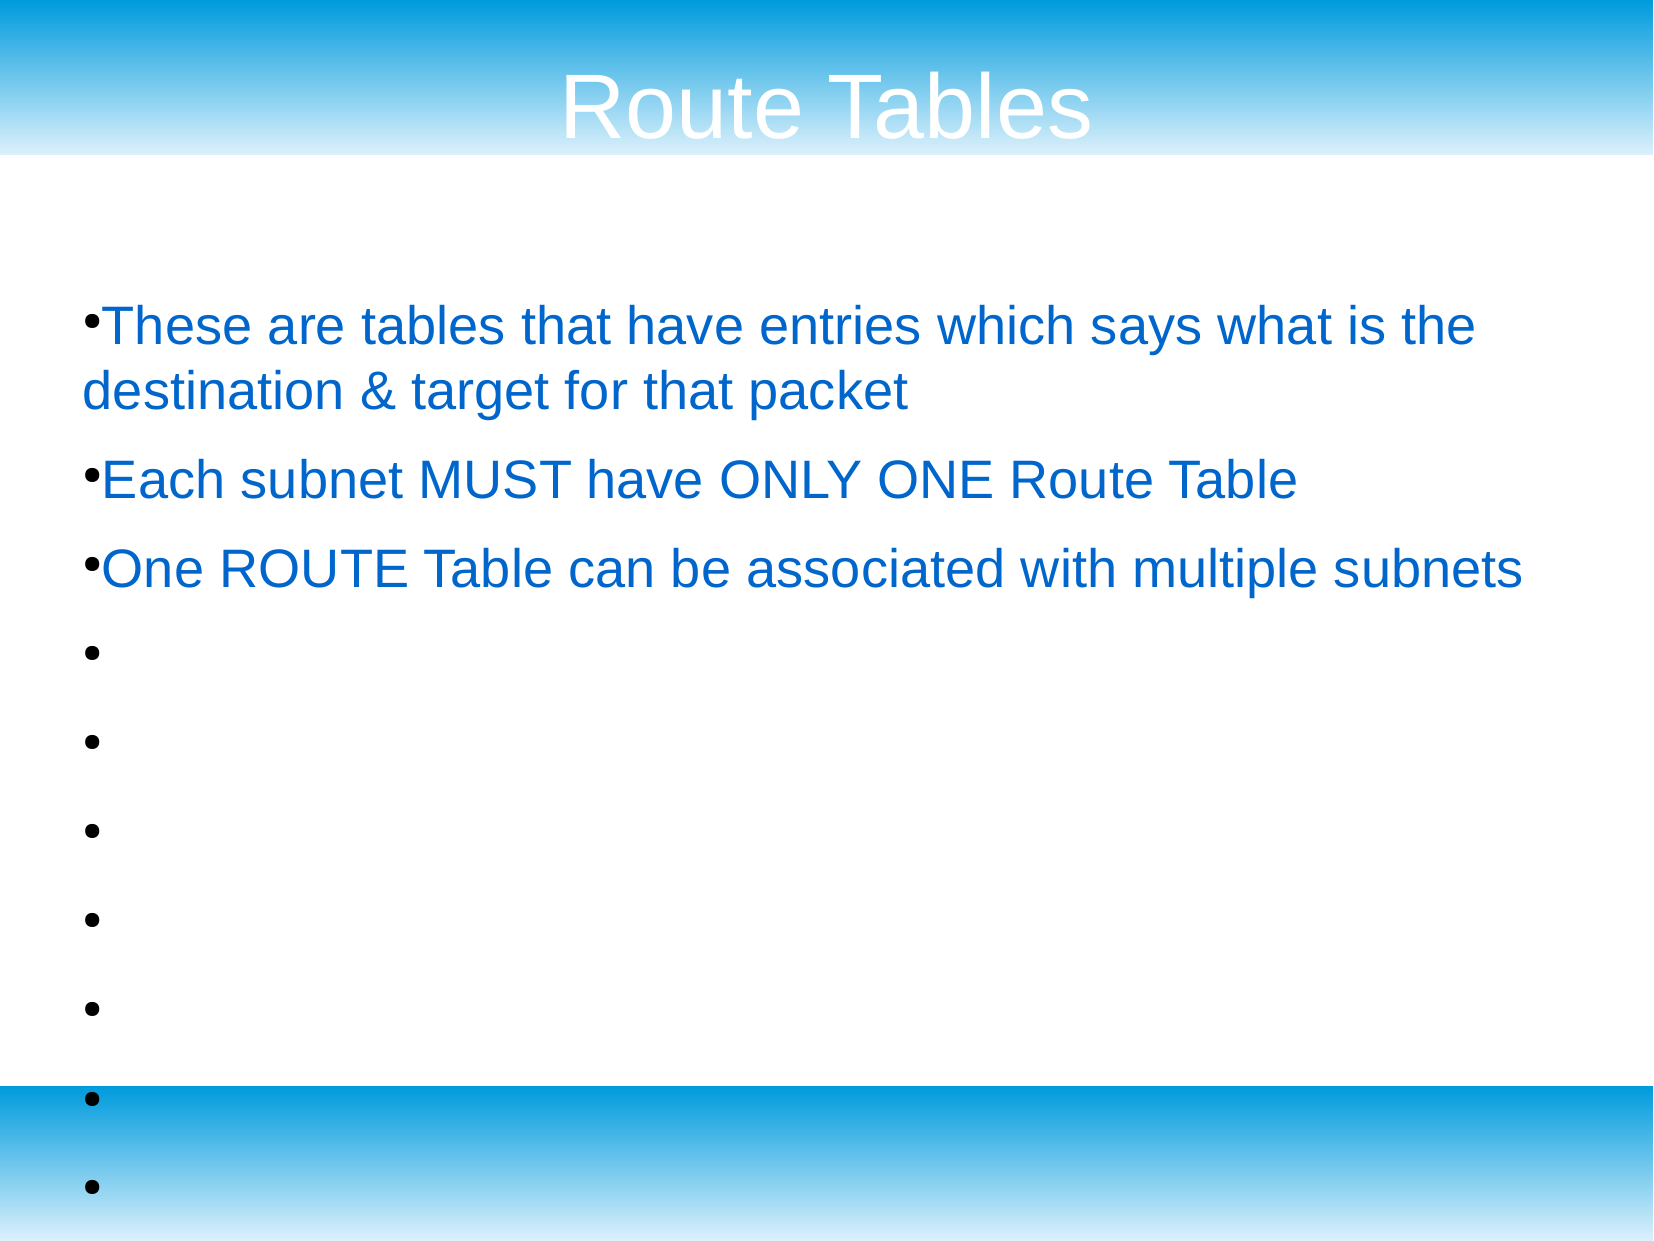

# Route Tables
These are tables that have entries which says what is the destination & target for that packet
Each subnet MUST have ONLY ONE Route Table
One ROUTE Table can be associated with multiple subnets